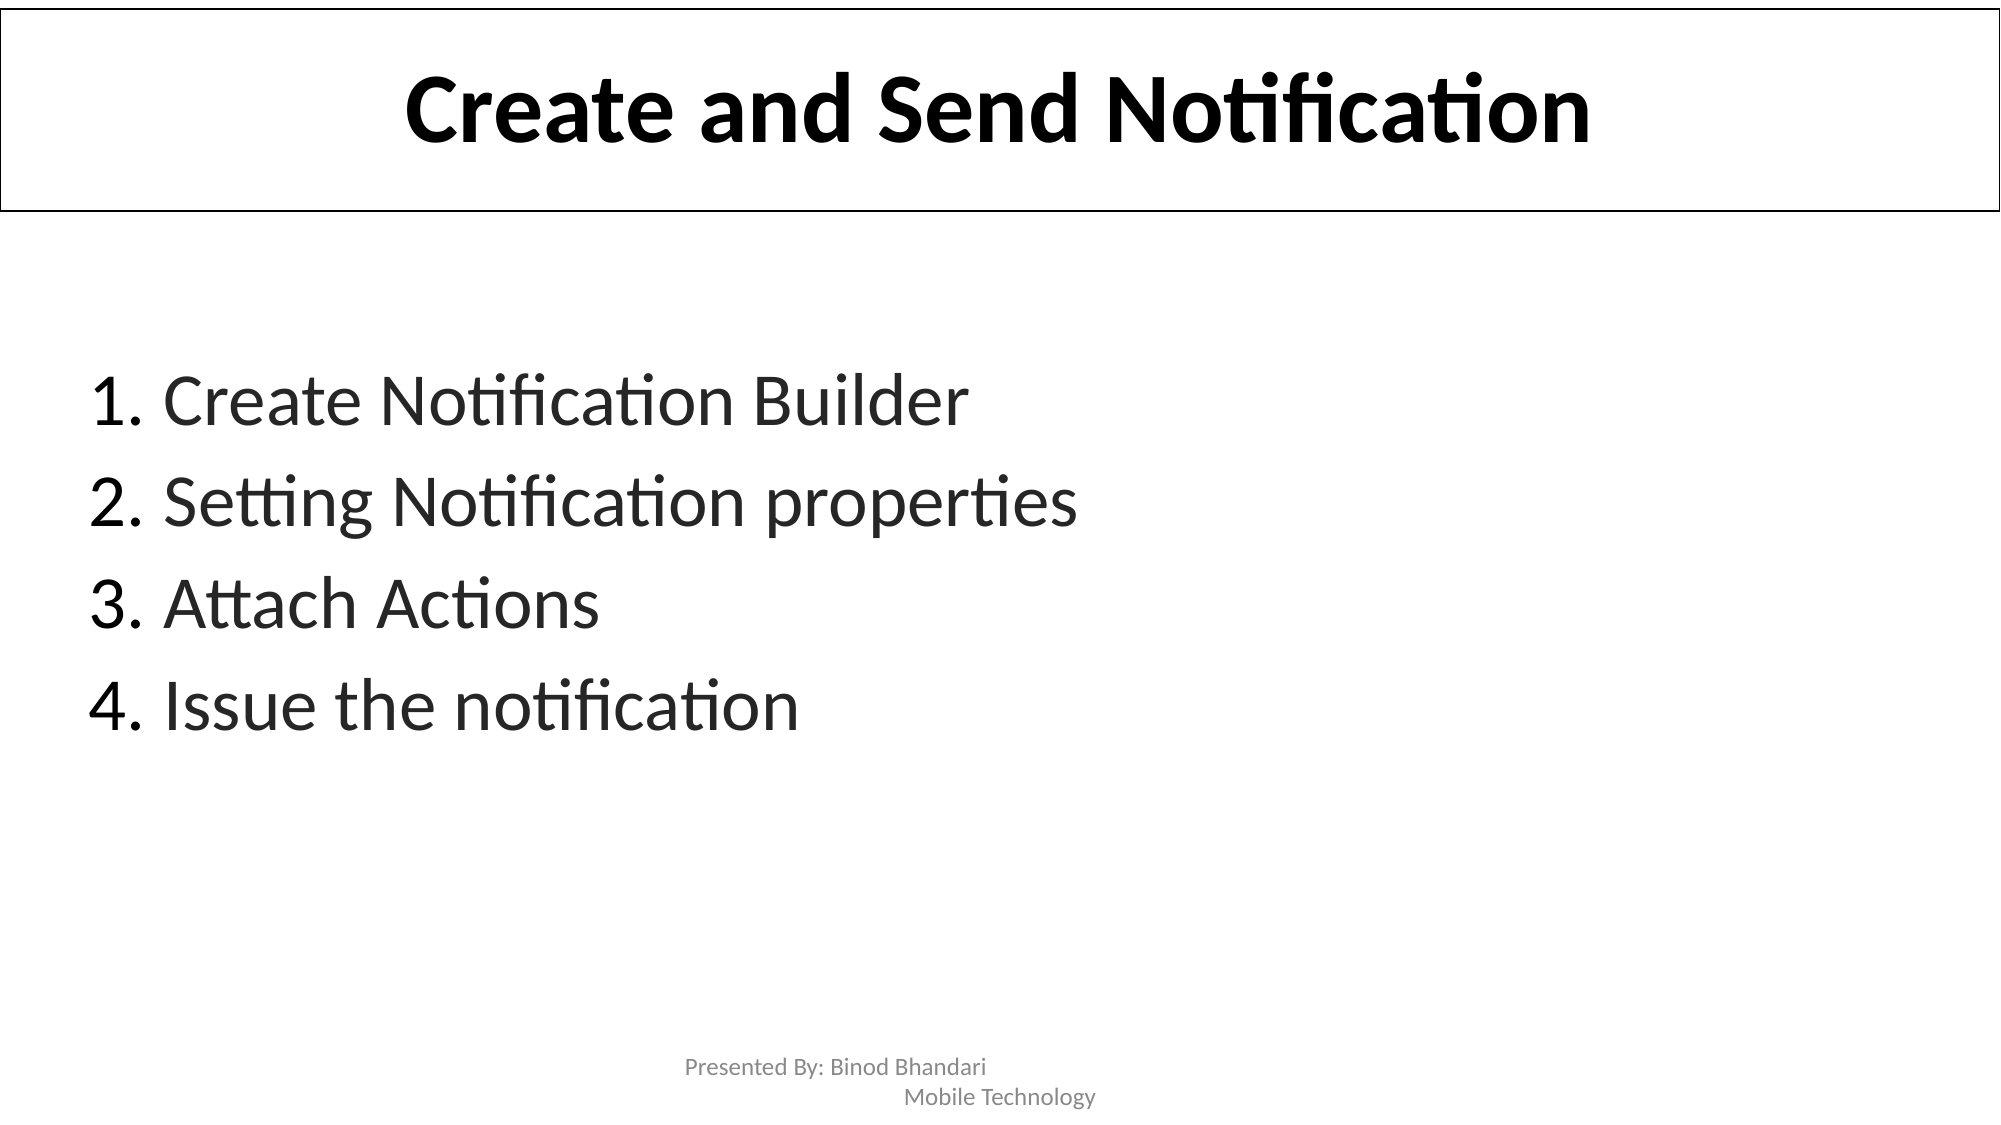

# Create and Send Notification
Create Notification Builder
Setting Notification properties
Attach Actions
Issue the notification
Presented By: Binod Bhandari Mobile Technology